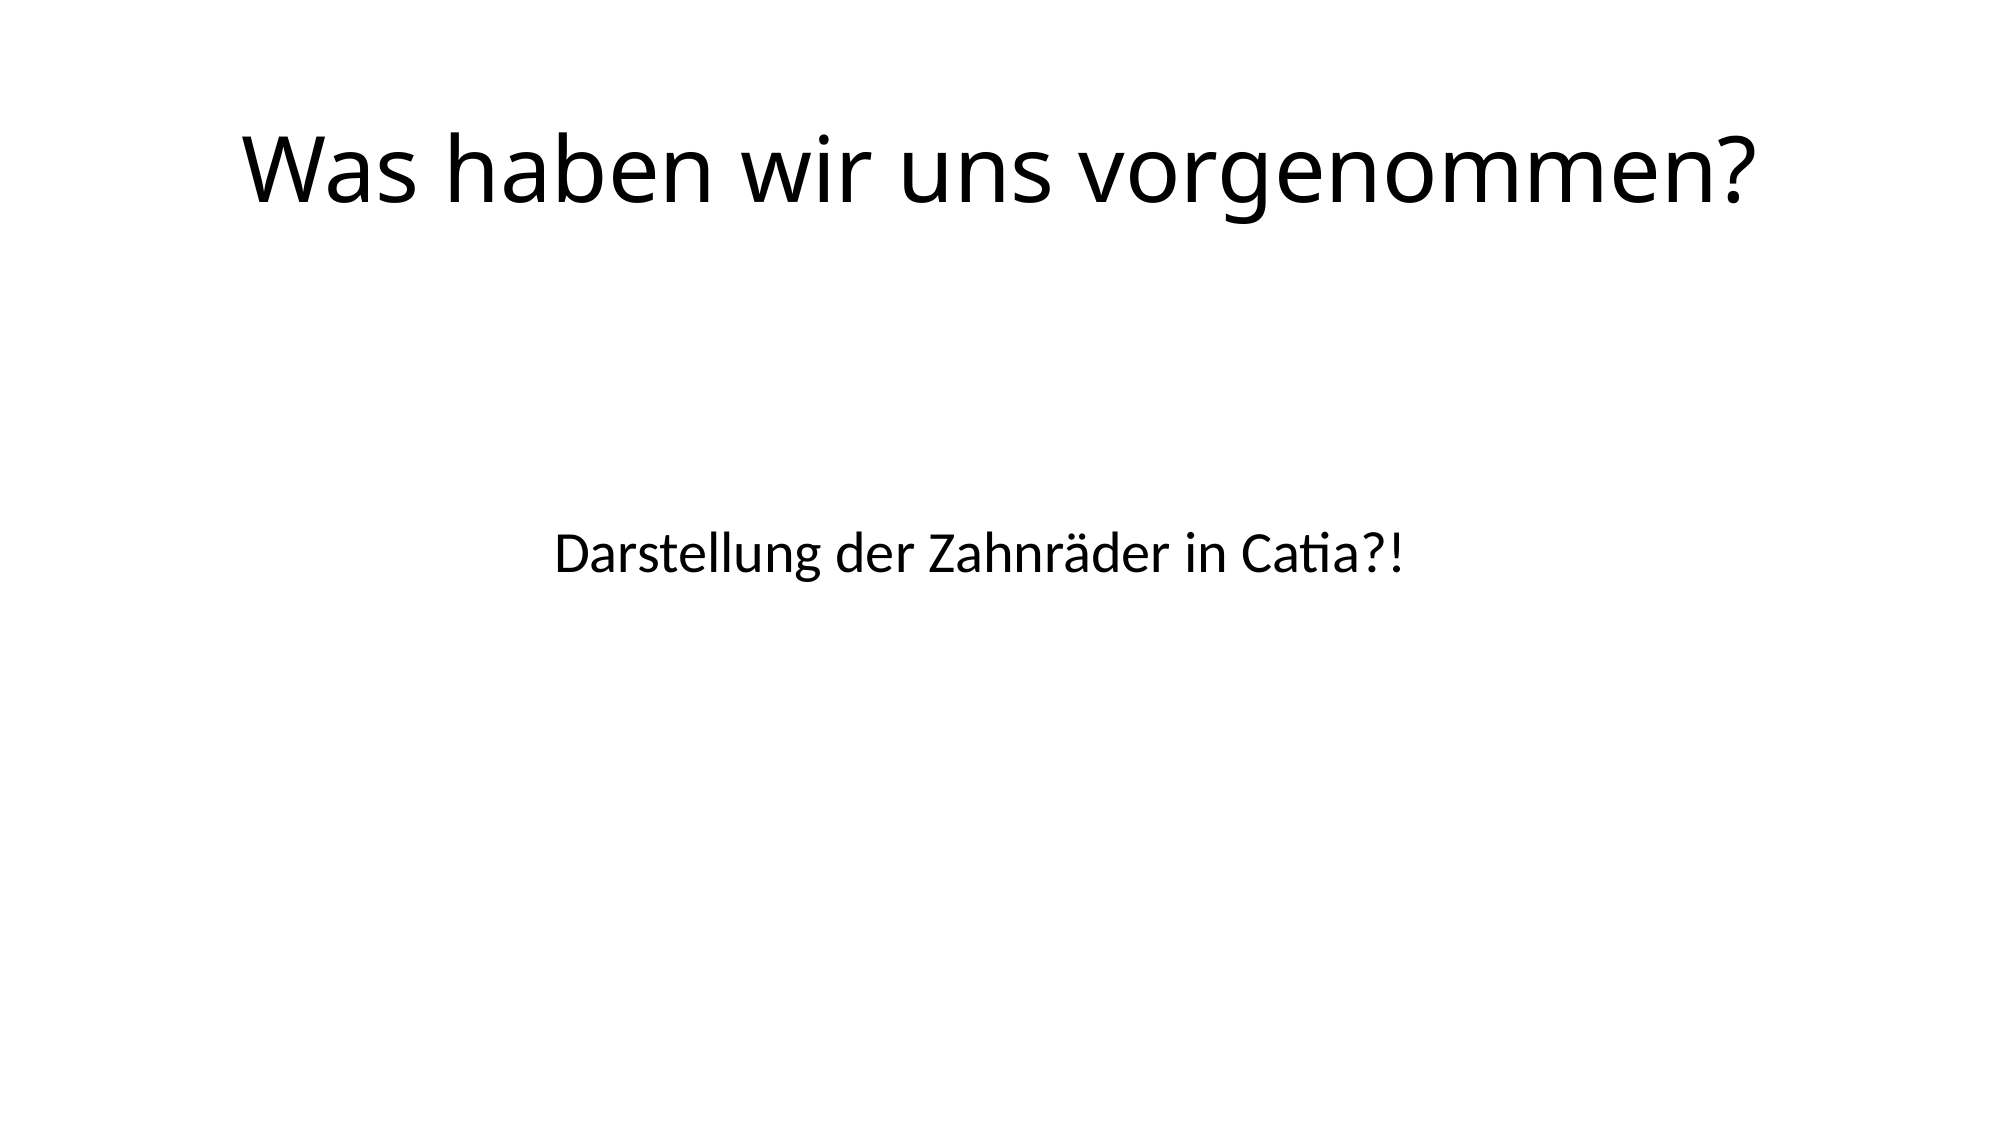

# Was haben wir uns vorgenommen?
Darstellung der Zahnräder in Catia?!